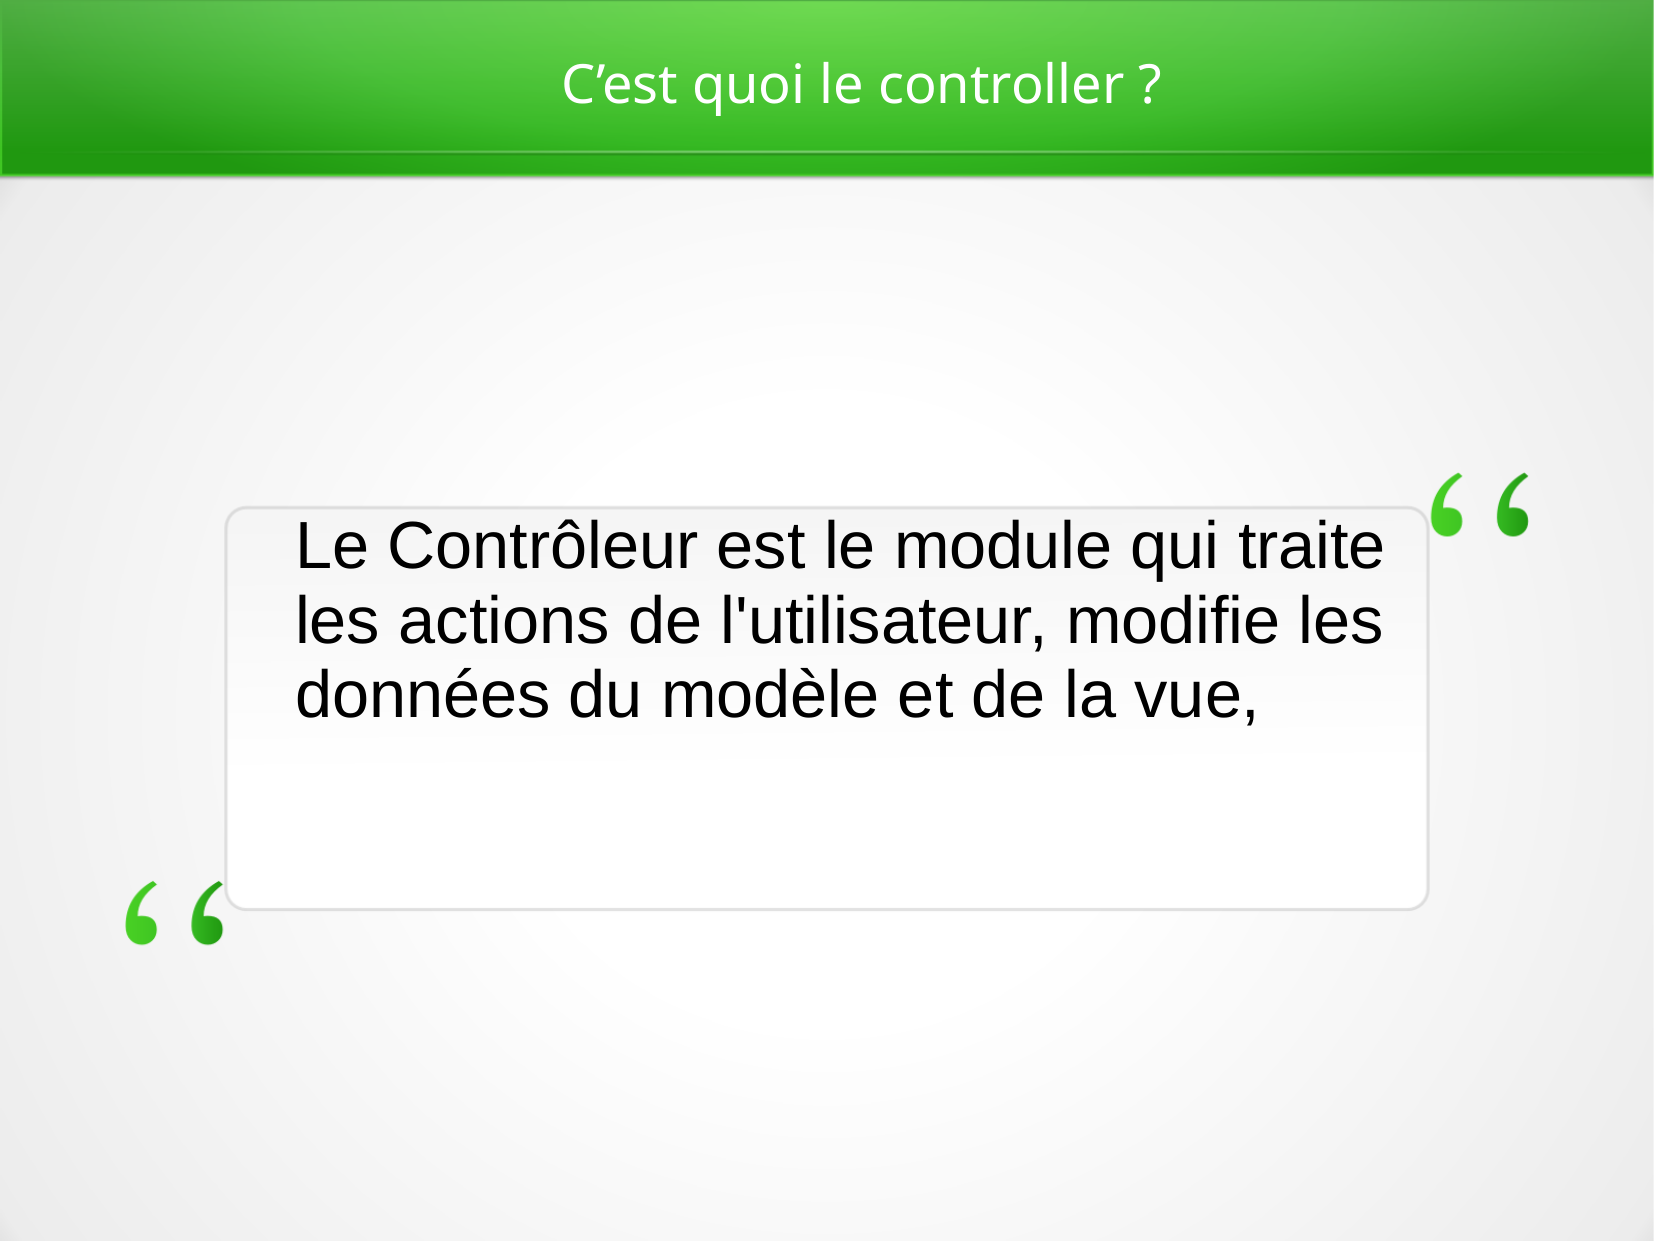

# C’est quoi le controller ?
Le Contrôleur est le module qui traite les actions de l'utilisateur, modifie les données du modèle et de la vue,